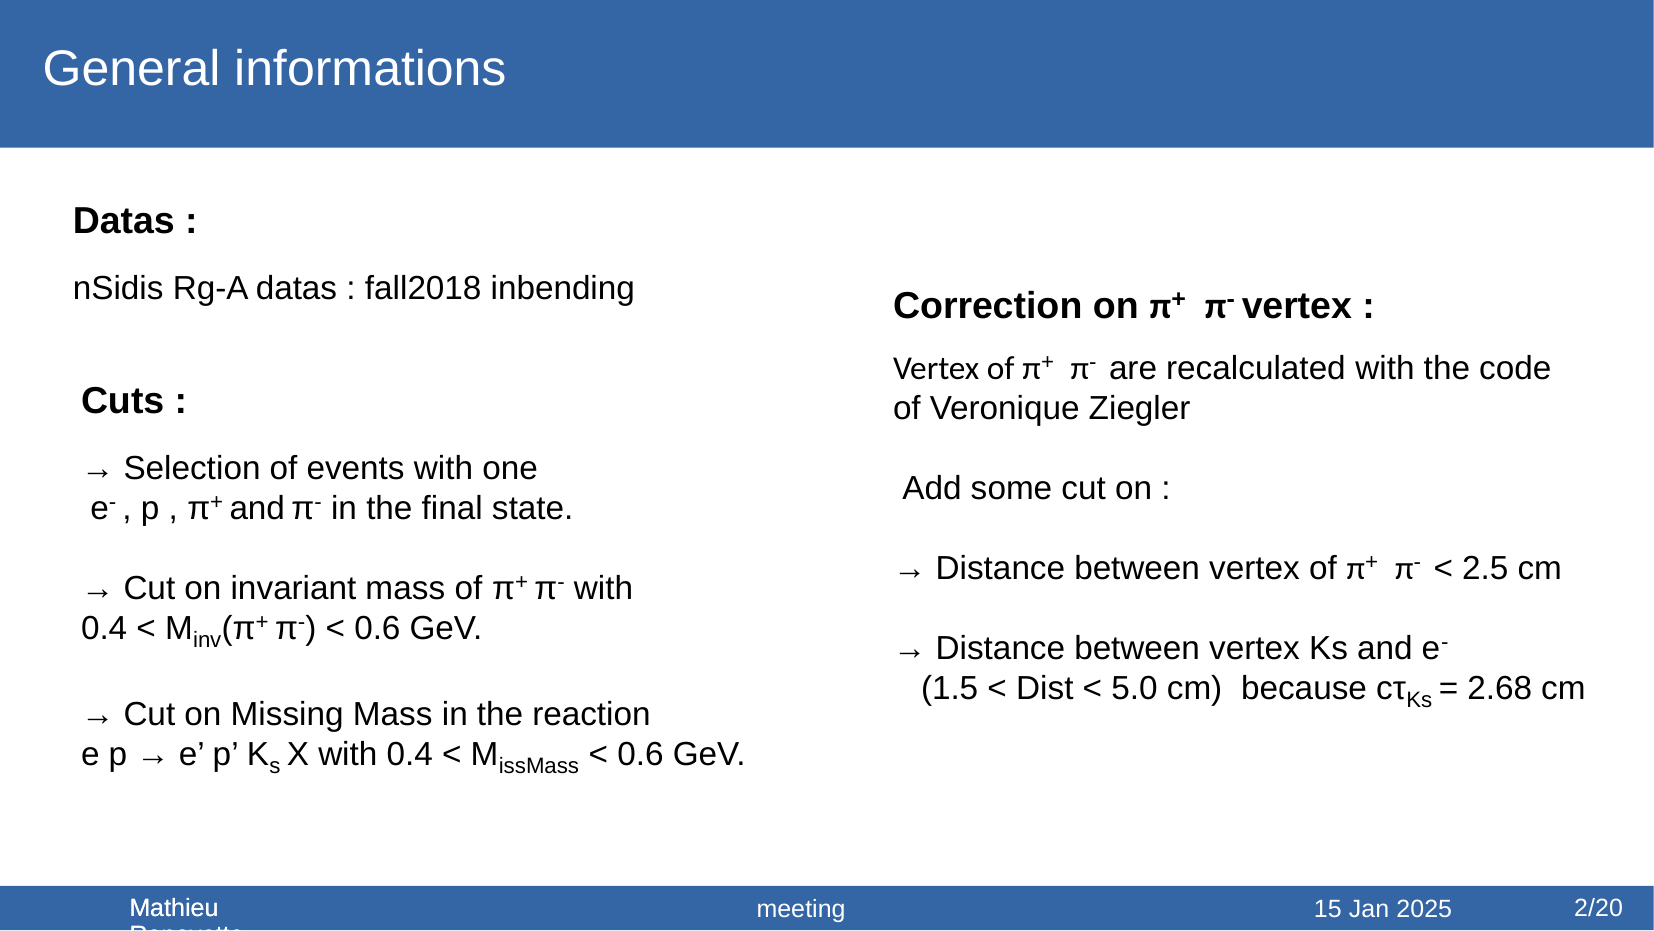

General informations
Datas :
nSidis Rg-A datas : fall2018 inbending
Correction on π+  π- vertex :
Vertex of π+  π- are recalculated with the code
of Veronique Ziegler
 Add some cut on :
→ Distance between vertex of π+  π- < 2.5 cm
→ Distance between vertex Ks and e-
 (1.5 < Dist < 5.0 cm) because cτKs = 2.68 cm
Cuts :
→ Selection of events with one
 e- , p , π+ and π- in the final state.
→ Cut on invariant mass of π+ π- with
0.4 < Minv(π+ π-) < 0.6 GeV.
→ Cut on Missing Mass in the reaction
e p → e’ p’ Ks X with 0.4 < MissMass < 0.6 GeV.
Mathieu Ronayette
2/20
Mathieu Ronayette
 meeting
15 Jan 2025